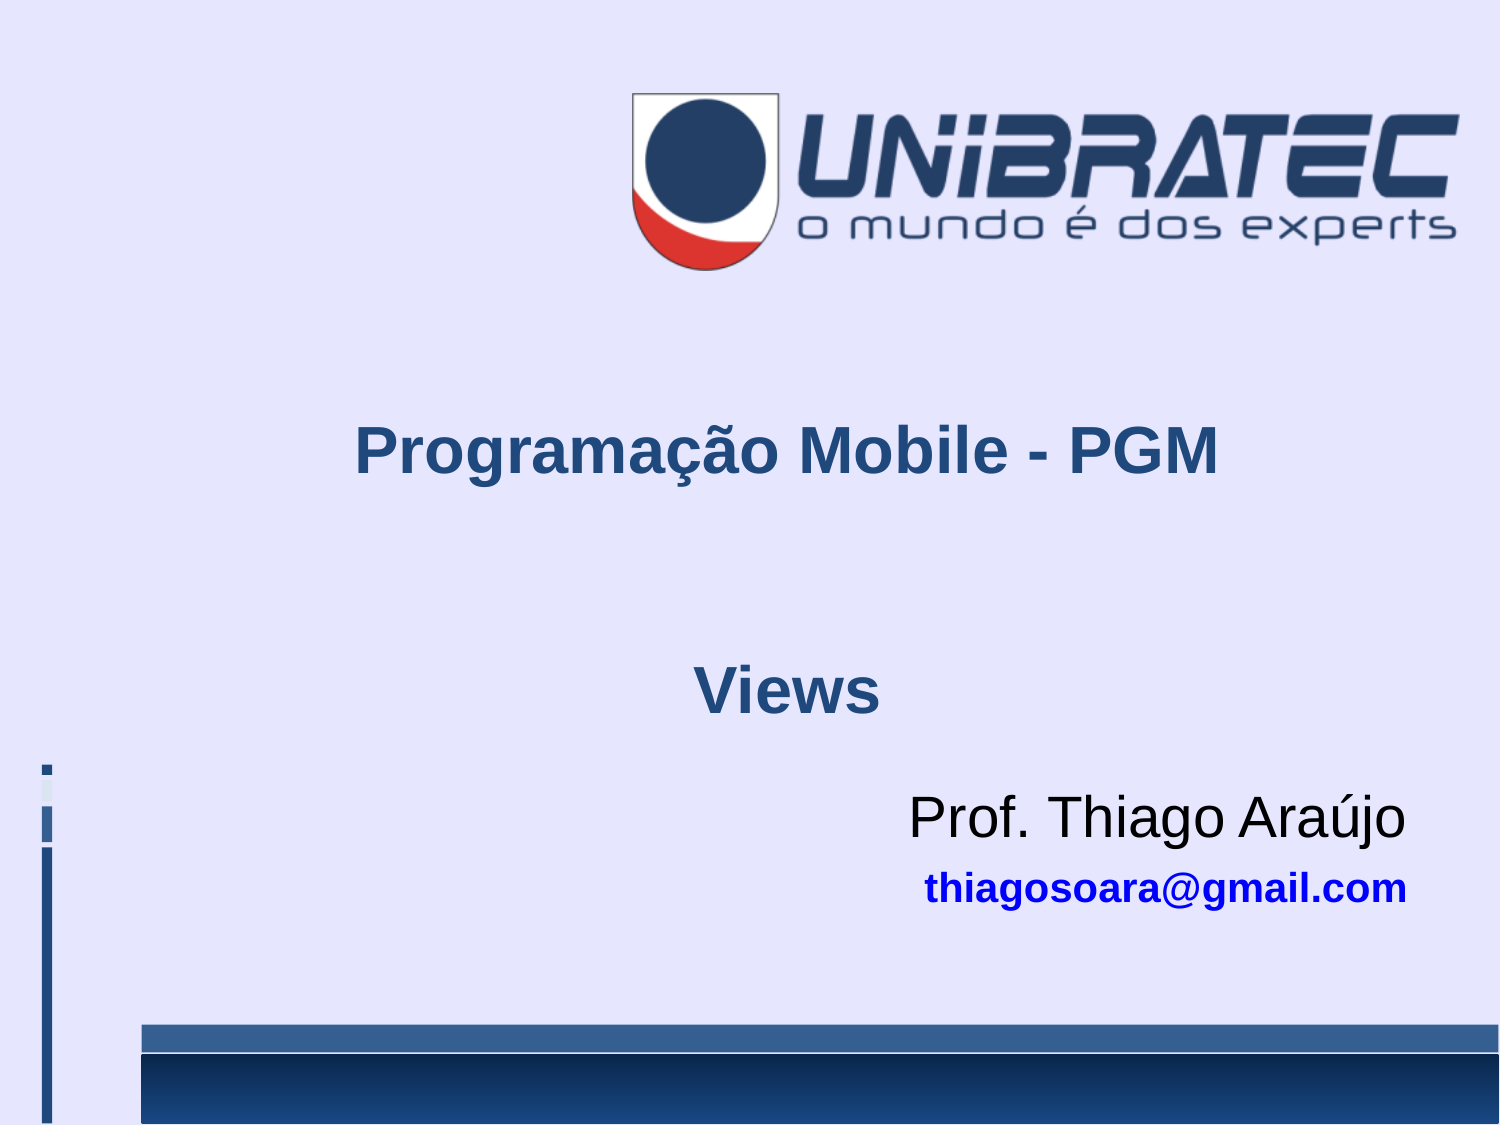

Programação Mobile - PGM
Views
 Prof. Thiago Araújo
thiagosoara@gmail.com